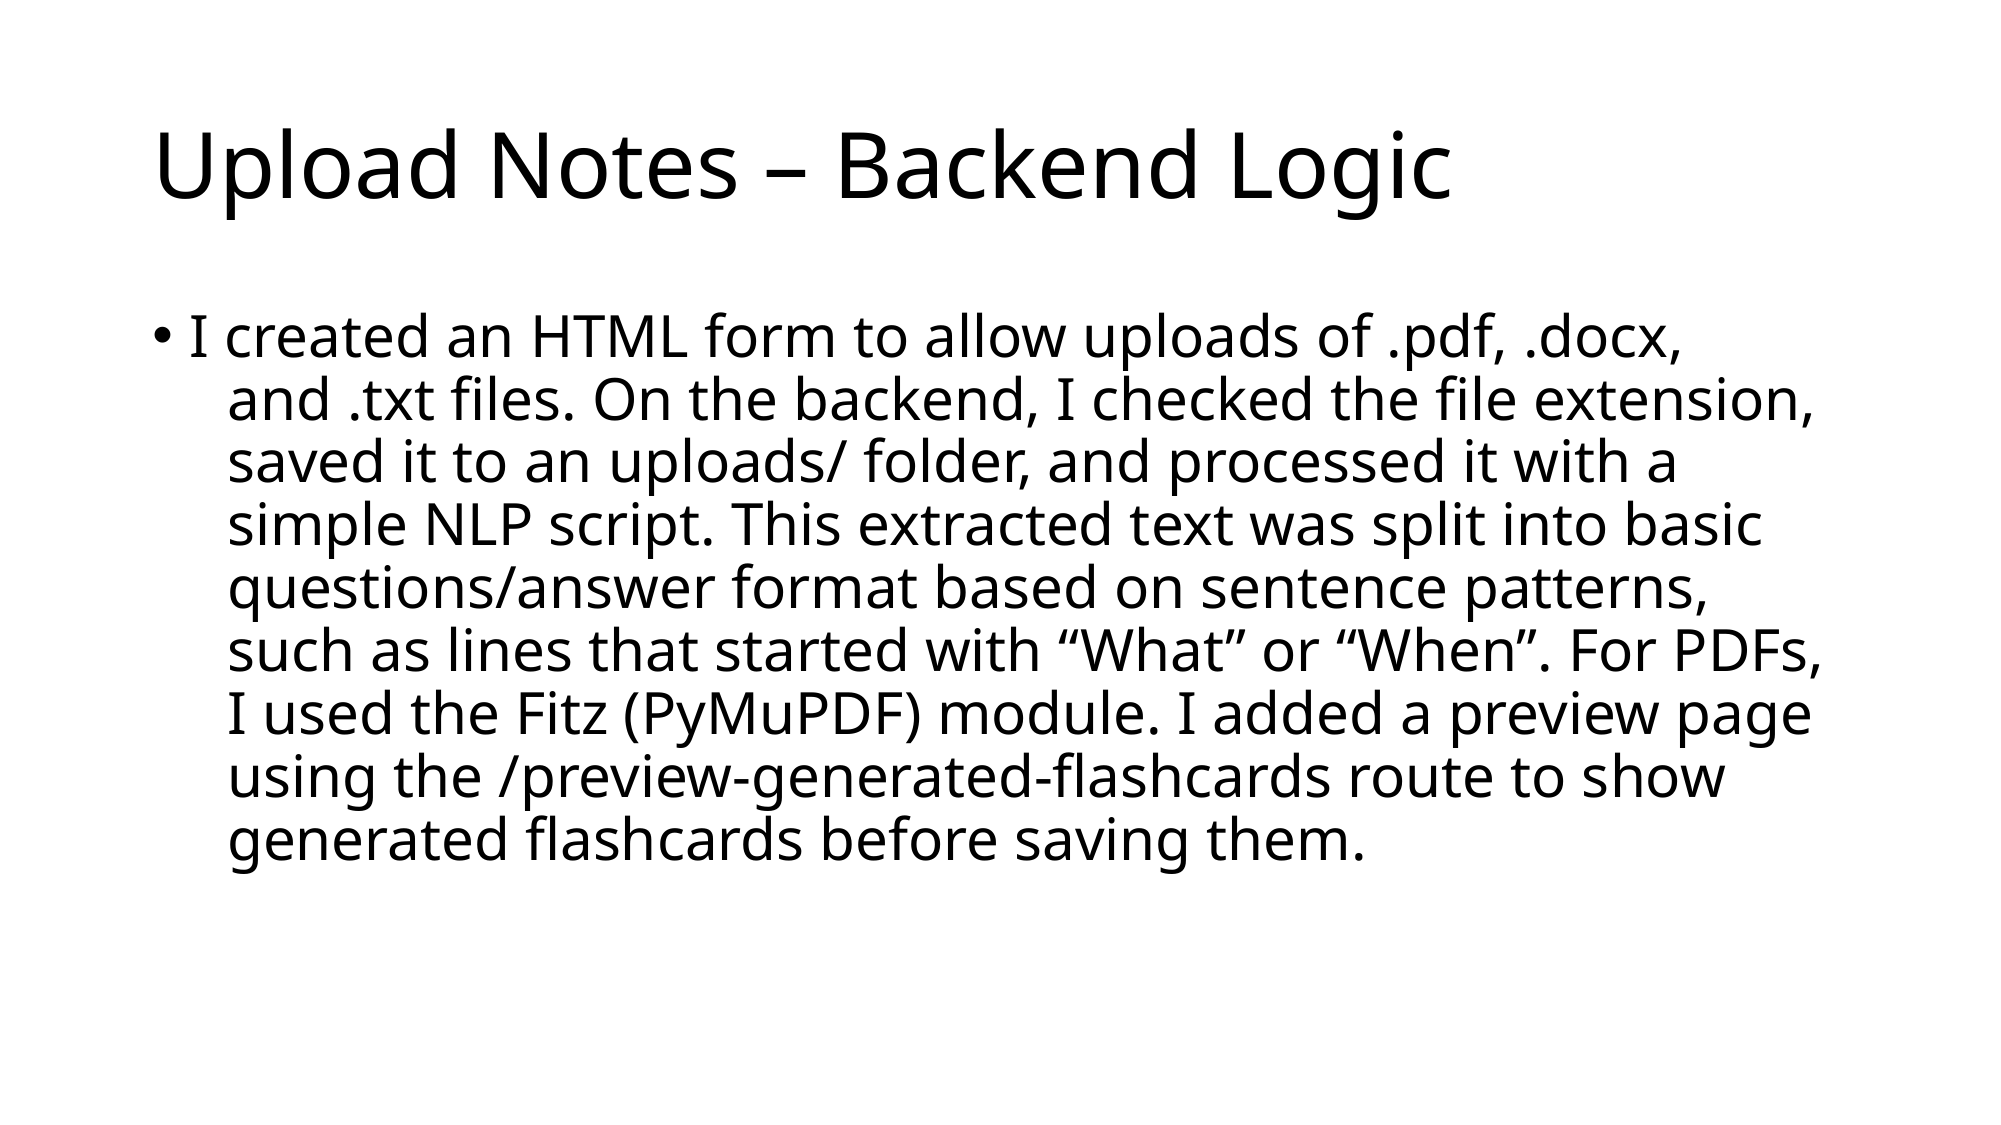

# Upload Notes – Backend Logic
I created an HTML form to allow uploads of .pdf, .docx, and .txt files. On the backend, I checked the file extension, saved it to an uploads/ folder, and processed it with a simple NLP script. This extracted text was split into basic questions/answer format based on sentence patterns, such as lines that started with “What” or “When”. For PDFs, I used the Fitz (PyMuPDF) module. I added a preview page using the /preview-generated-flashcards route to show generated flashcards before saving them.